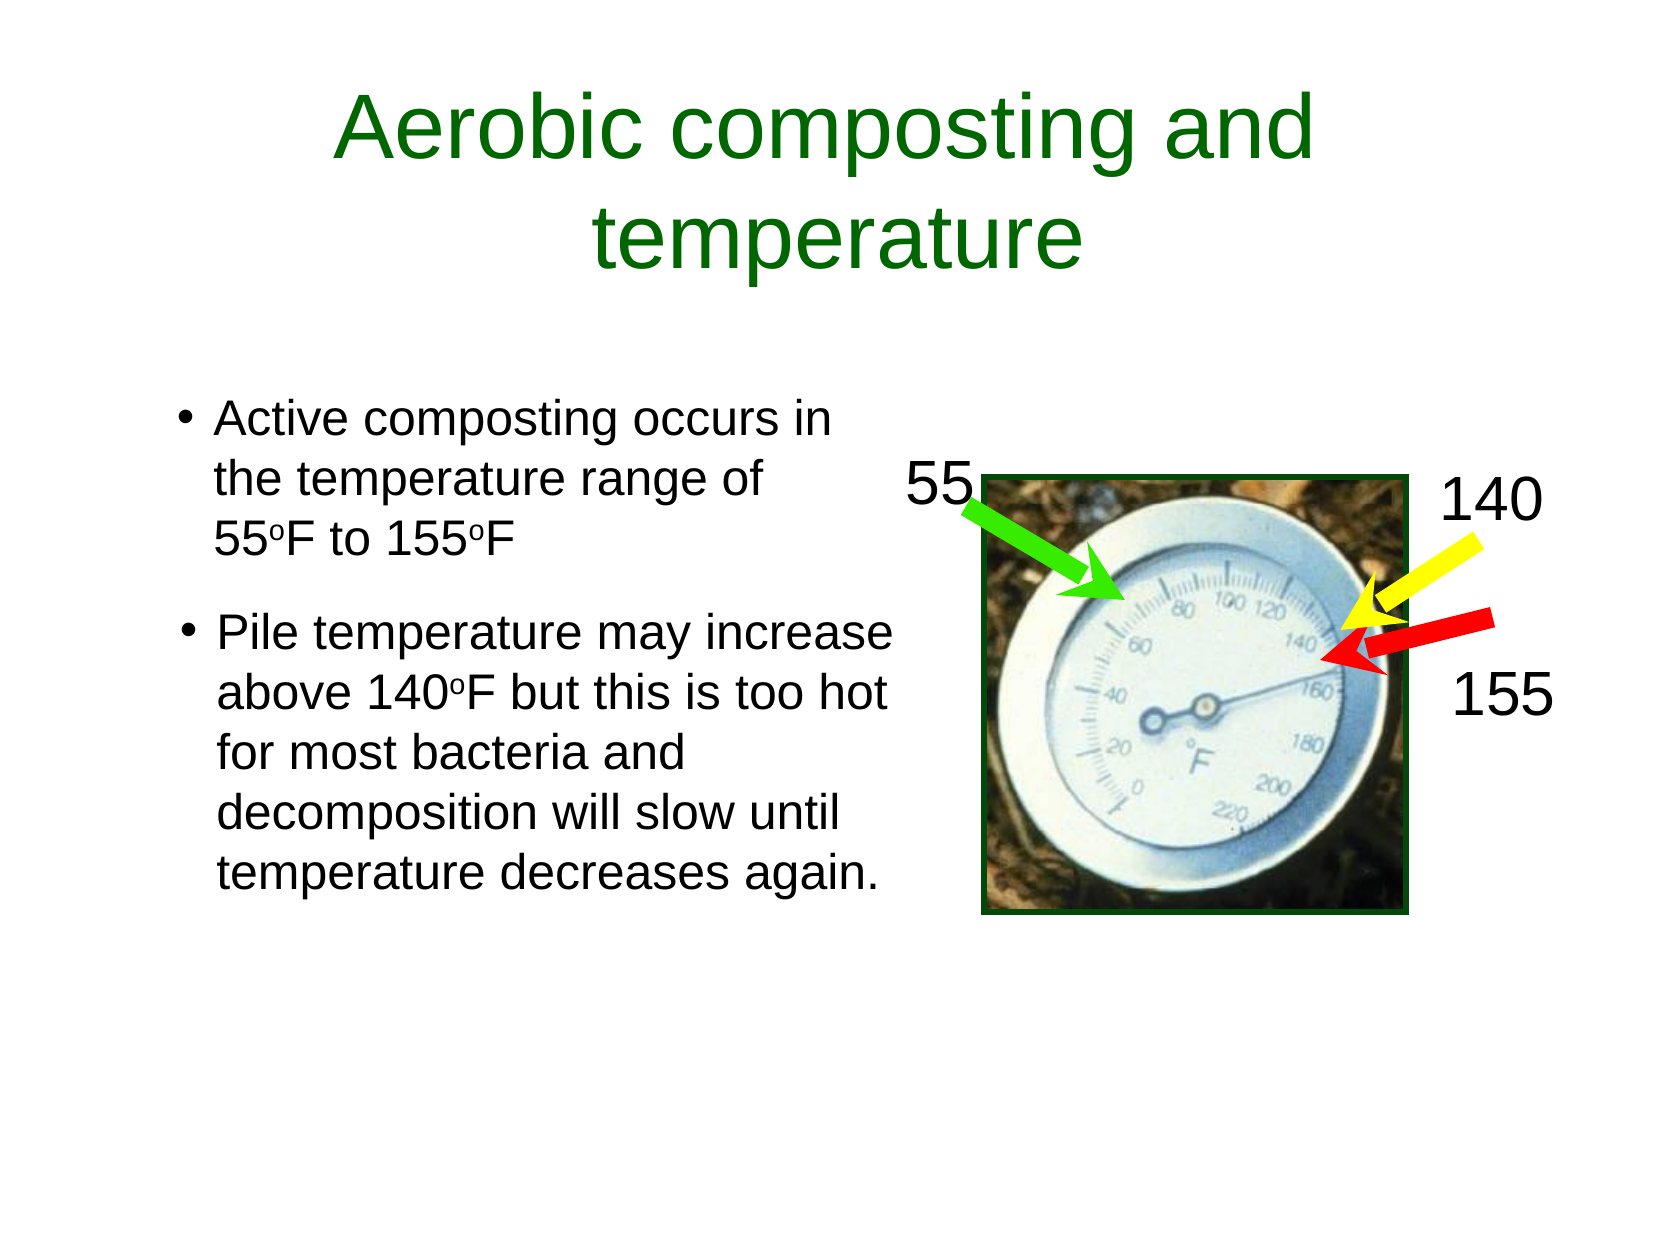

# Aerobic composting and temperature
Active composting occurs in the temperature range of 55oF to 155oF
55
140
Pile temperature may increase above 140oF but this is too hot for most bacteria and decomposition will slow until temperature decreases again.
155